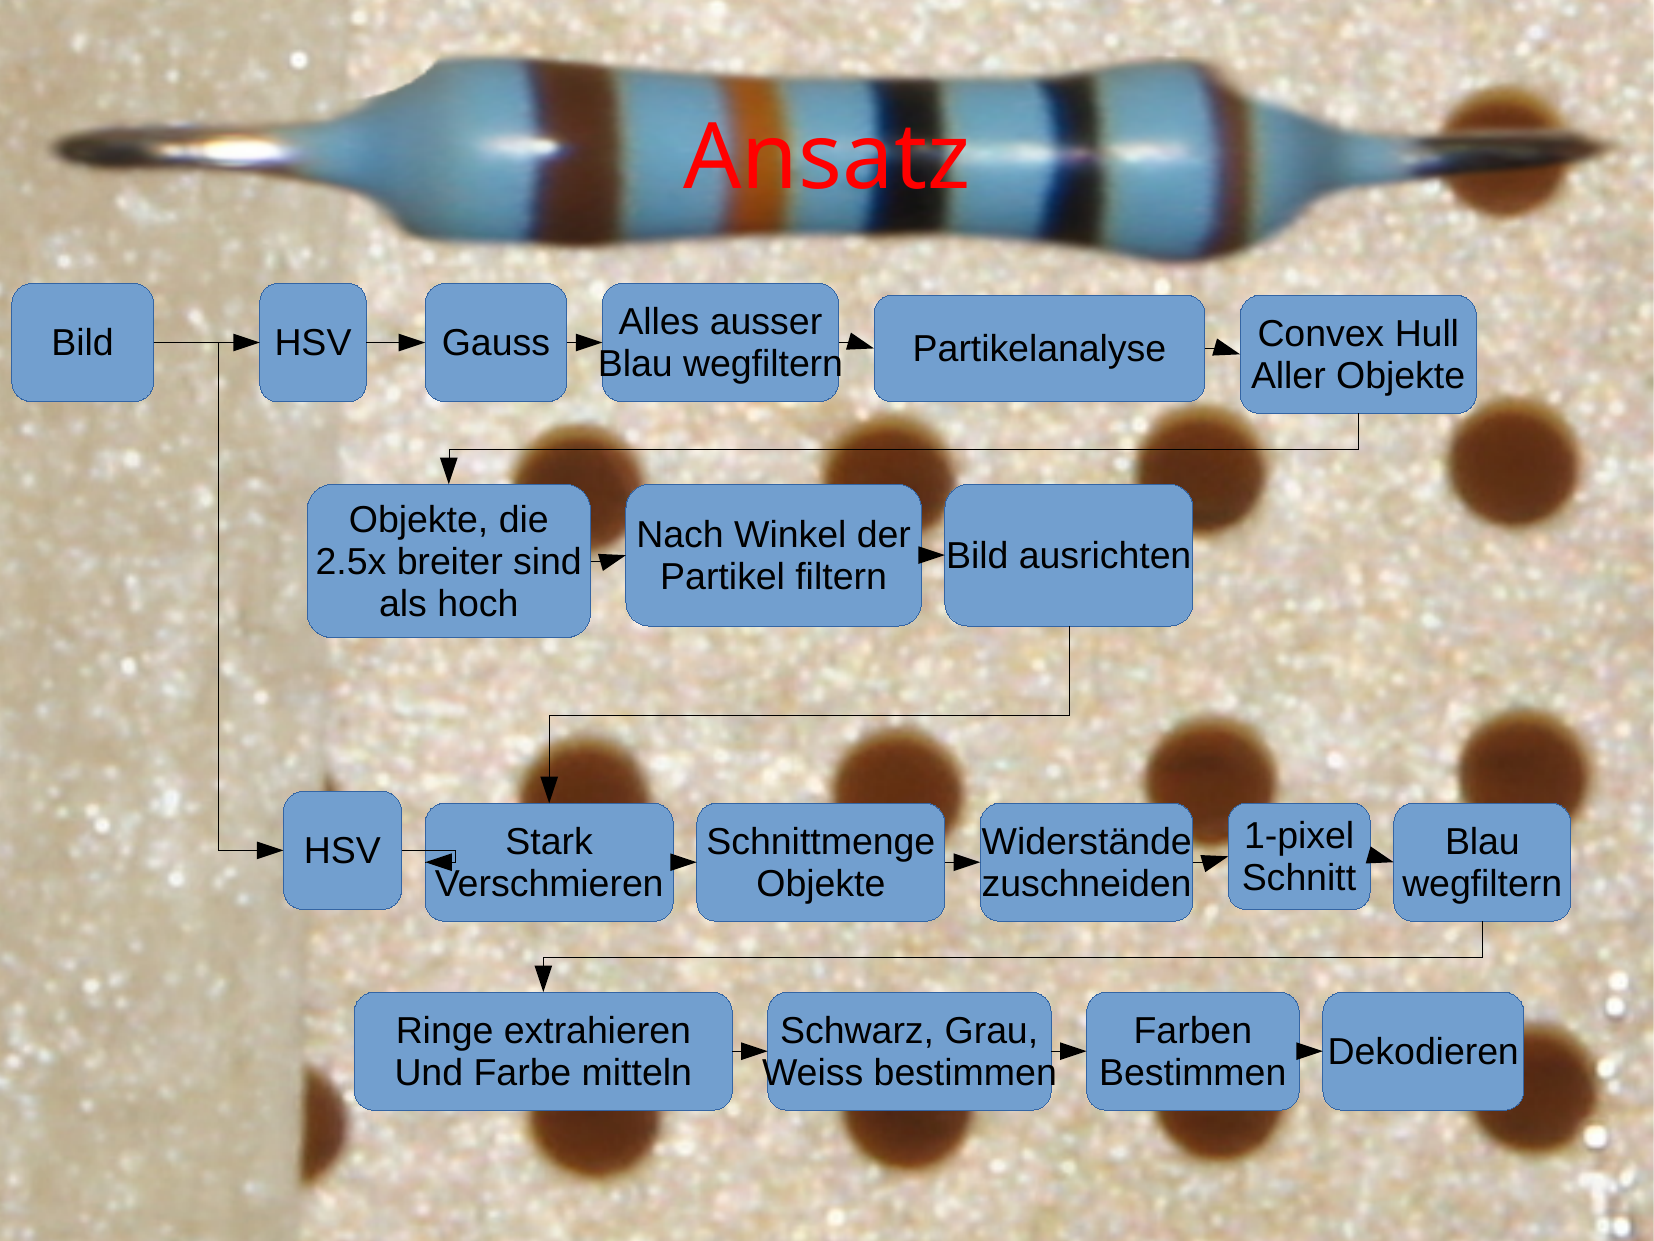

# Ansatz
Bild
HSV
Gauss
Alles ausser
Blau wegfiltern
Partikelanalyse
Convex Hull
Aller Objekte
Objekte, die
2.5x breiter sind
als hoch
Nach Winkel der
Partikel filtern
Bild ausrichten
HSV
Stark
Verschmieren
Schnittmenge
Objekte
Widerstände
zuschneiden
1-pixel
Schnitt
Blau
wegfiltern
Ringe extrahieren
Und Farbe mitteln
Schwarz, Grau,
Weiss bestimmen
Farben
Bestimmen
Dekodieren